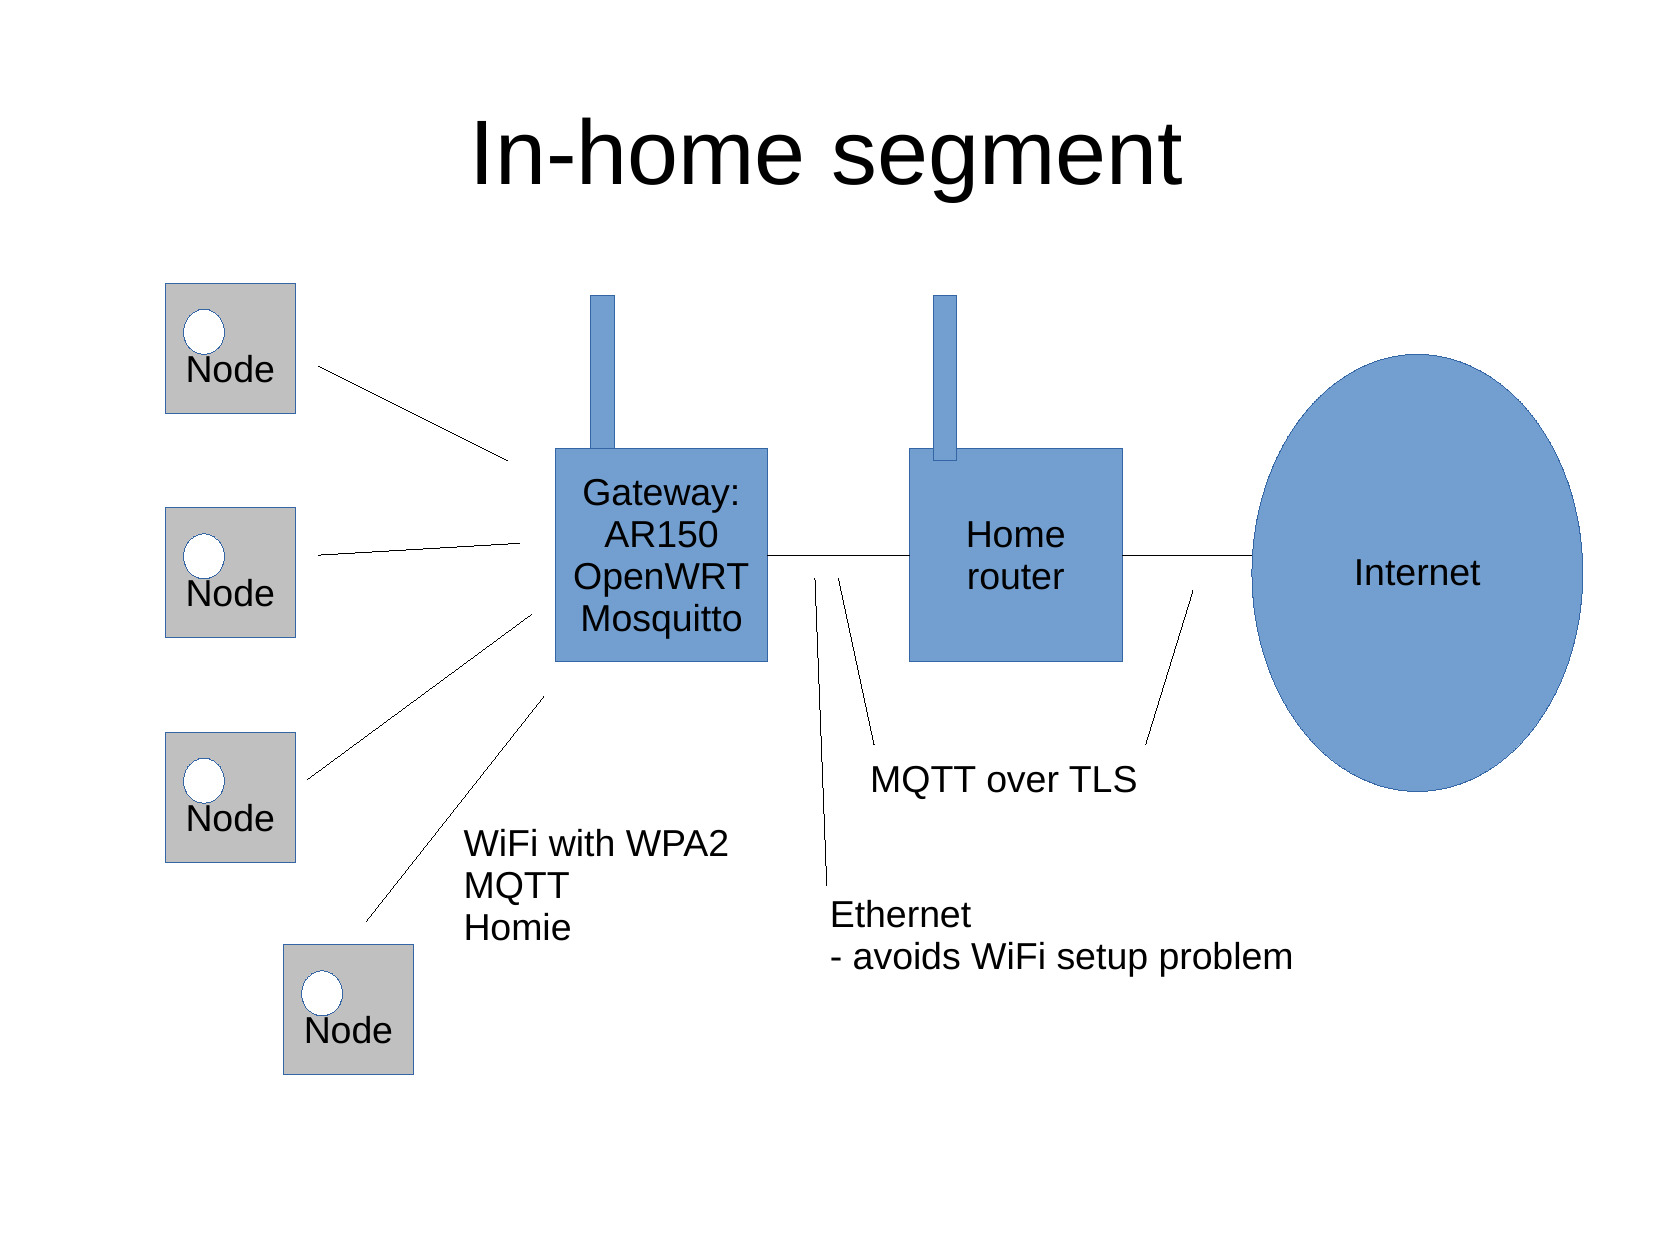

# In-home segment
Node
Internet
Gateway:
AR150
OpenWRT
Mosquitto
Home
router
Node
Node
MQTT over TLS
WiFi with WPA2
MQTT
Homie
Ethernet
- avoids WiFi setup problem
Node